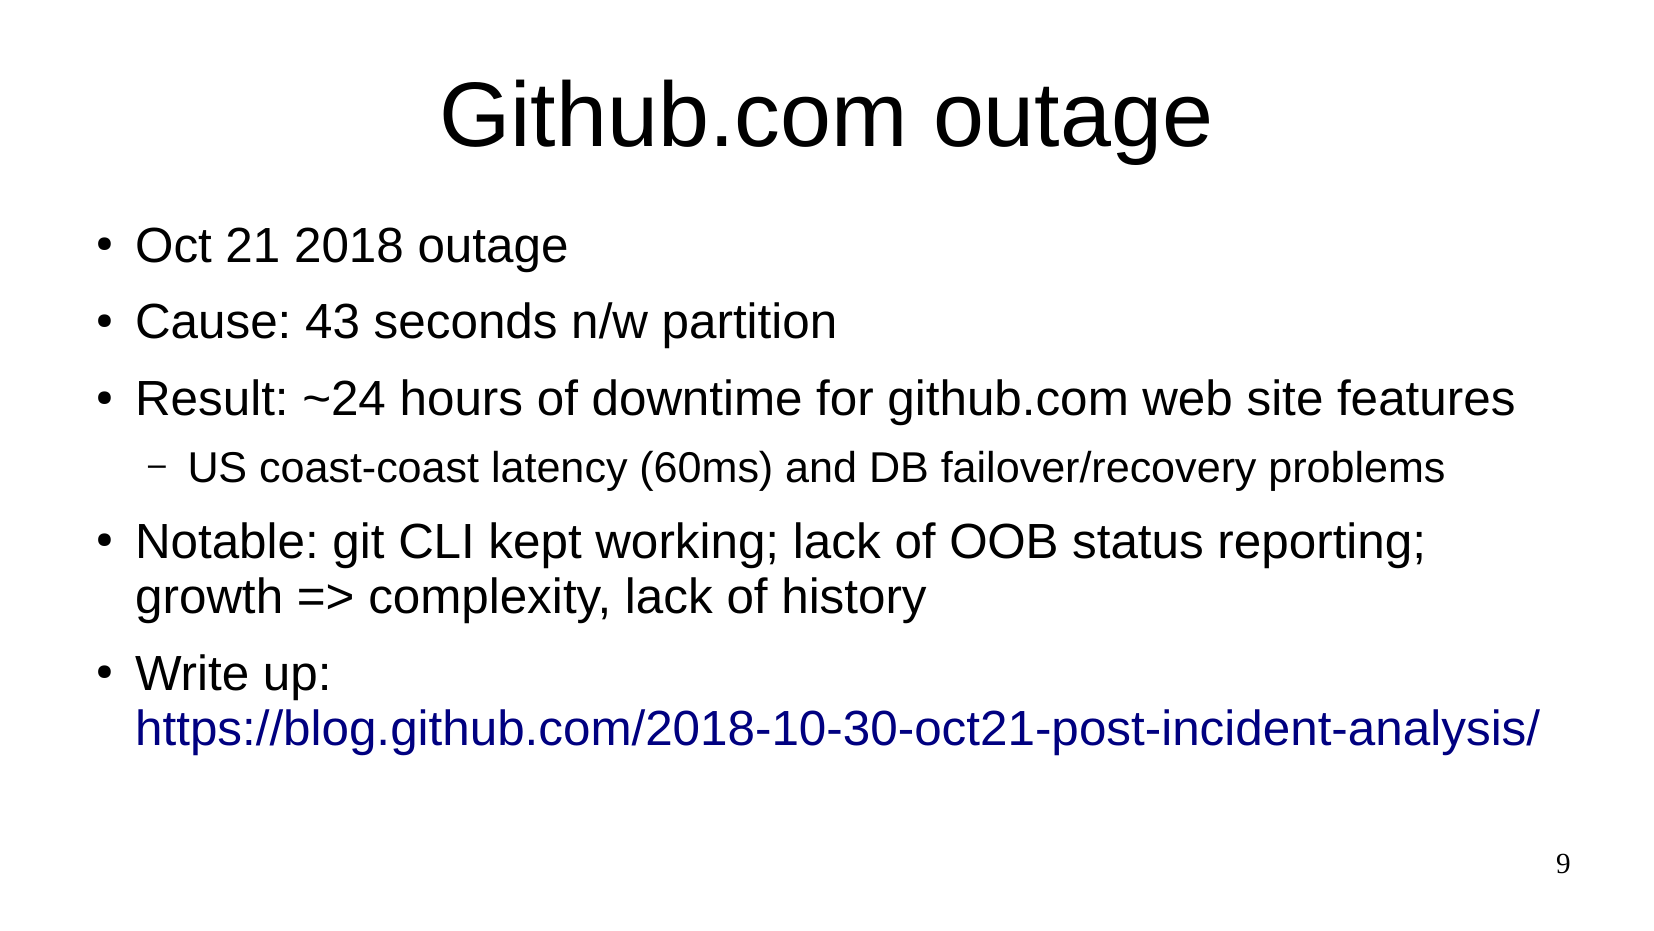

# Github.com outage
Oct 21 2018 outage
Cause: 43 seconds n/w partition
Result: ~24 hours of downtime for github.com web site features
US coast-coast latency (60ms) and DB failover/recovery problems
Notable: git CLI kept working; lack of OOB status reporting; growth => complexity, lack of history
Write up: https://blog.github.com/2018-10-30-oct21-post-incident-analysis/
9